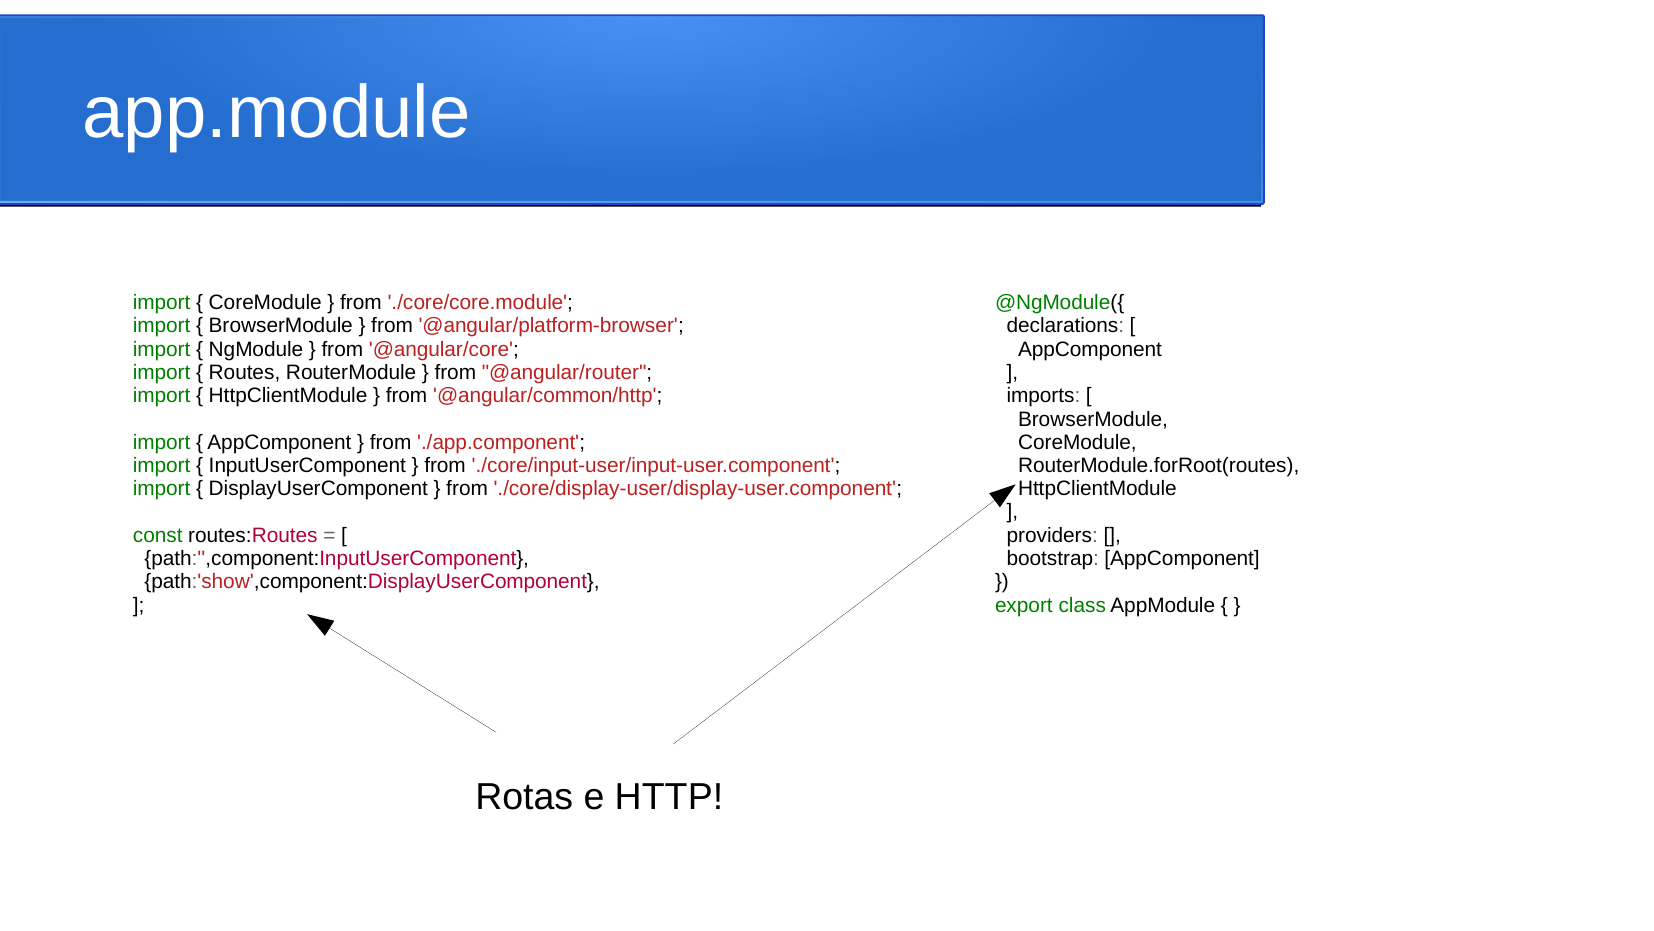

# app.module
import { CoreModule } from './core/core.module';
import { BrowserModule } from '@angular/platform-browser';
import { NgModule } from '@angular/core';
import { Routes, RouterModule } from "@angular/router";
import { HttpClientModule } from '@angular/common/http';
import { AppComponent } from './app.component';
import { InputUserComponent } from './core/input-user/input-user.component';
import { DisplayUserComponent } from './core/display-user/display-user.component';
const routes:Routes = [
 {path:'',component:InputUserComponent},
 {path:'show',component:DisplayUserComponent},
];
@NgModule({
 declarations: [
 AppComponent
 ],
 imports: [
 BrowserModule,
 CoreModule,
 RouterModule.forRoot(routes),
 HttpClientModule
 ],
 providers: [],
 bootstrap: [AppComponent]
})
export class AppModule { }
Rotas e HTTP!